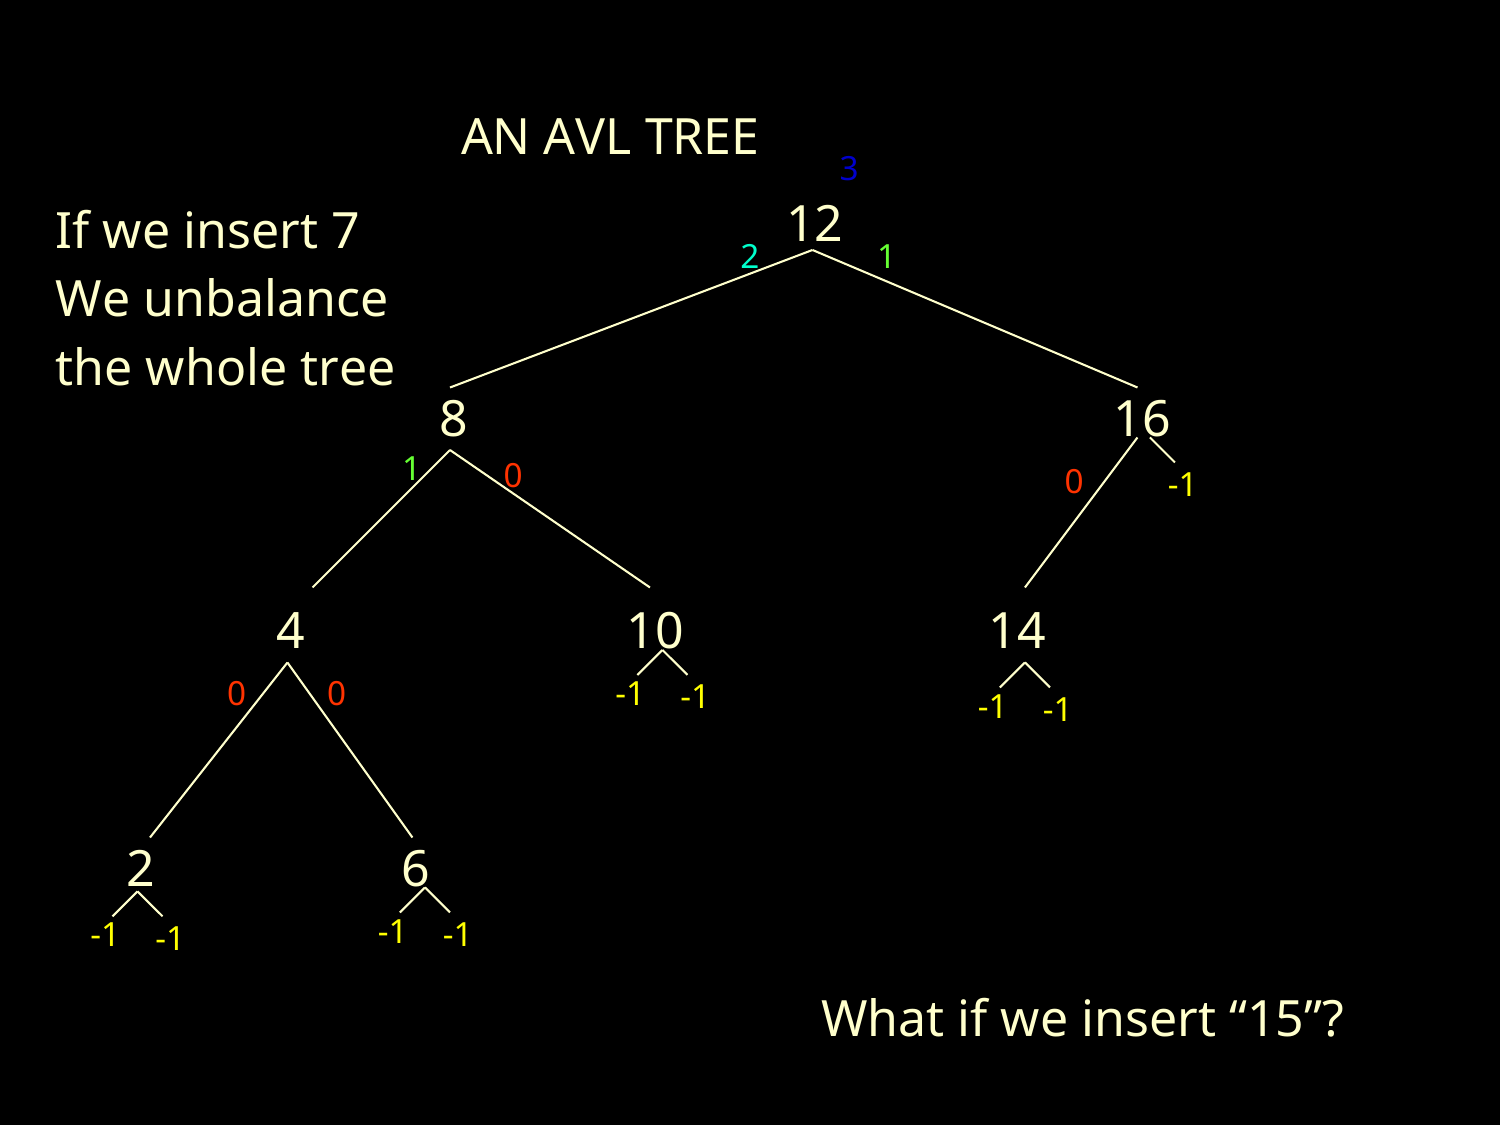

AN AVL TREE
3
12
If we insert 7
We unbalance
the whole tree
1
1
2
8
16
-1
-1
-1
-1
-1
-1
-1
-1
-1
0
0
0
0
4
10
14
2
6
What if we insert “15”?